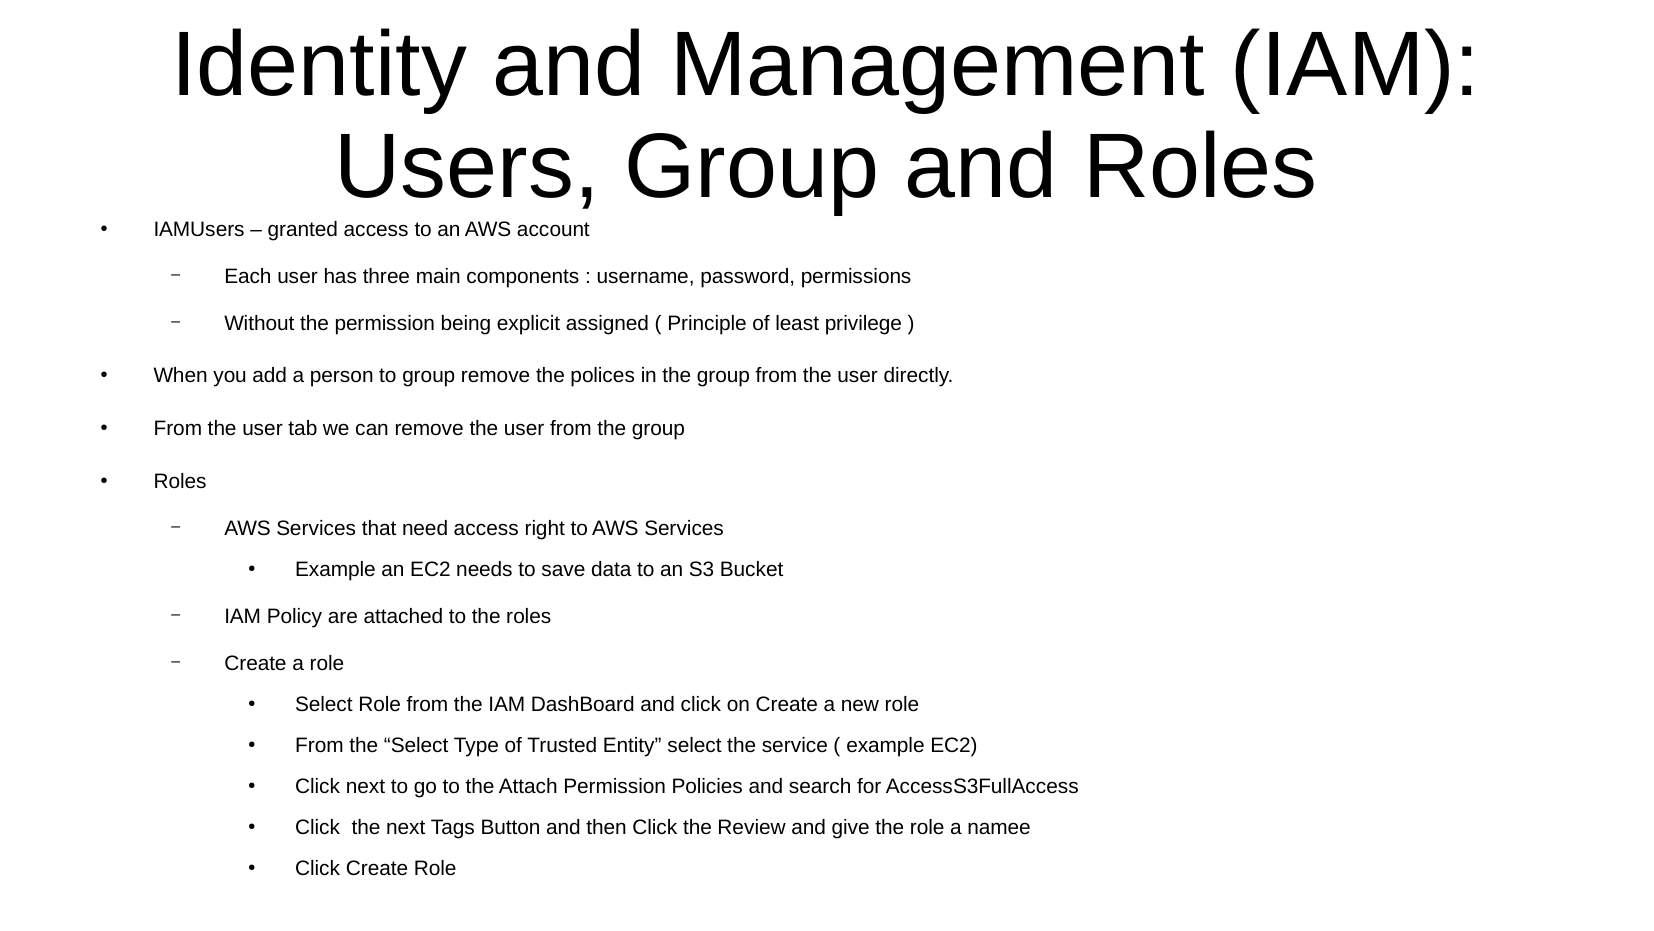

# Identity and Management (IAM): Users, Group and Roles
IAMUsers – granted access to an AWS account
Each user has three main components : username, password, permissions
Without the permission being explicit assigned ( Principle of least privilege )
When you add a person to group remove the polices in the group from the user directly.
From the user tab we can remove the user from the group
Roles
AWS Services that need access right to AWS Services
Example an EC2 needs to save data to an S3 Bucket
IAM Policy are attached to the roles
Create a role
Select Role from the IAM DashBoard and click on Create a new role
From the “Select Type of Trusted Entity” select the service ( example EC2)
Click next to go to the Attach Permission Policies and search for AccessS3FullAccess
Click the next Tags Button and then Click the Review and give the role a namee
Click Create Role